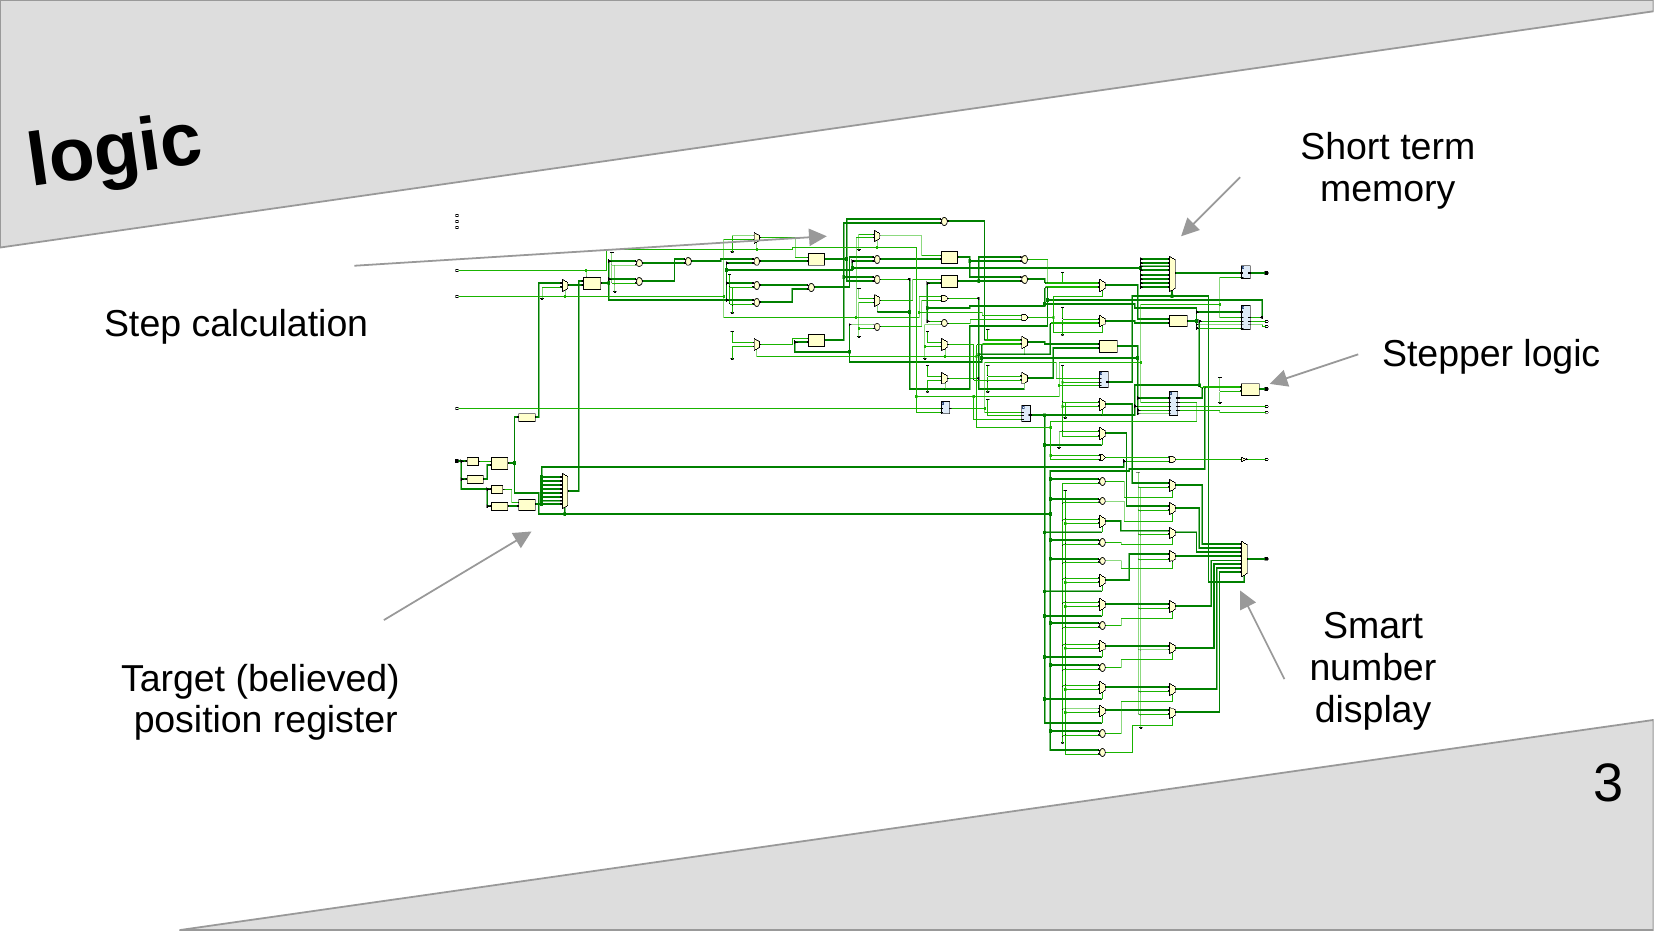

# logic
Short term memory
Step calculation
Stepper logic
Smart number display
Target (believed) position register
3